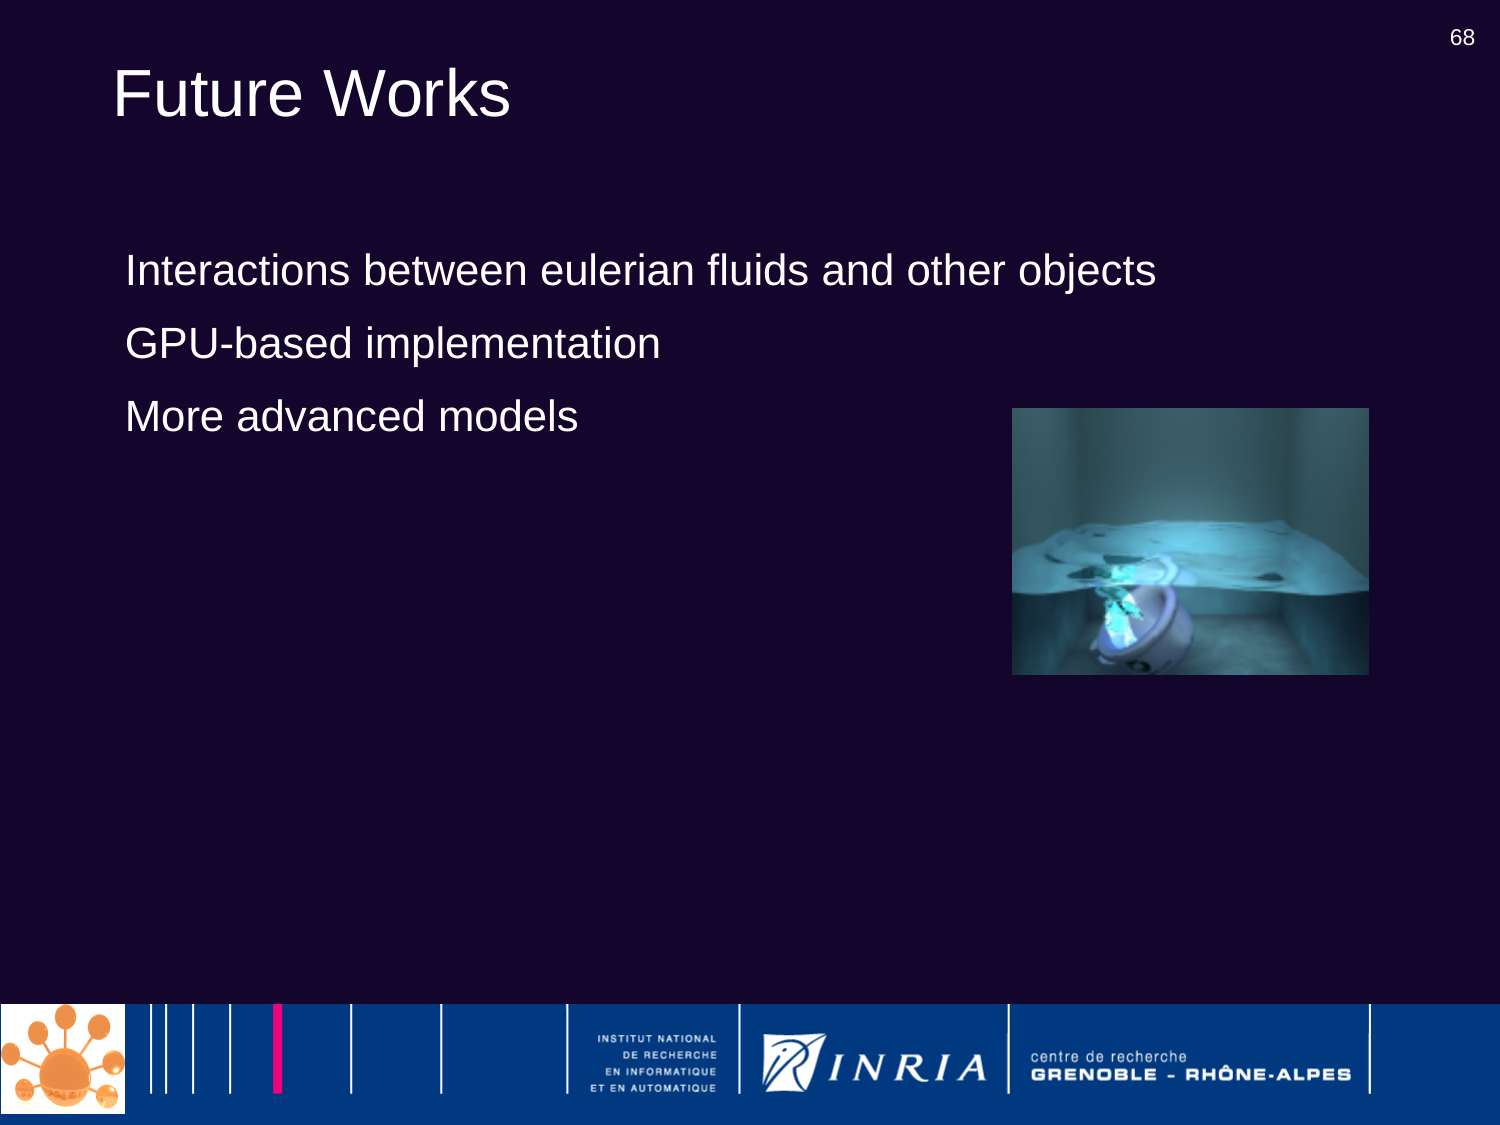

# Future Works
 Interactions between eulerian fluids and other objects
 GPU-based implementation
 More advanced models